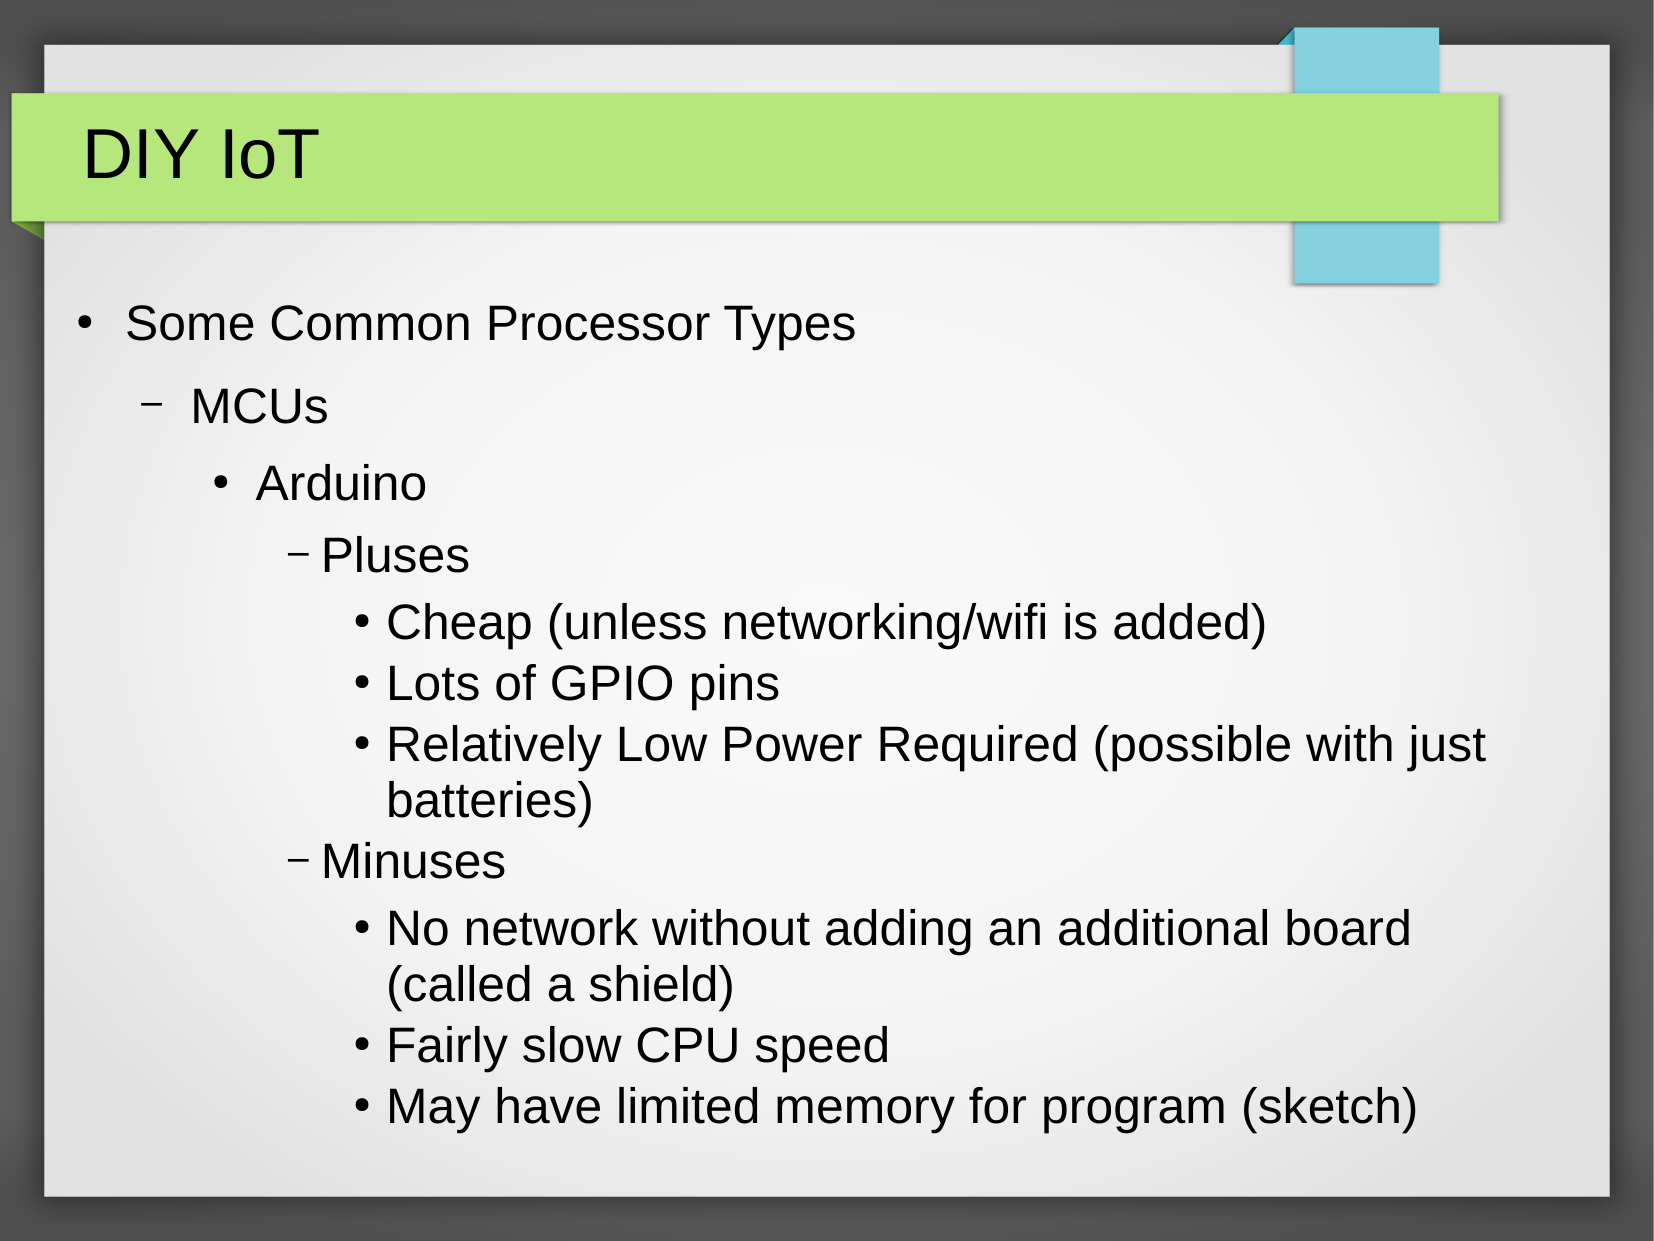

# DIY IoT
Some Common Processor Types
MCUs
Arduino
Pluses
Cheap (unless networking/wifi is added)
Lots of GPIO pins
Relatively Low Power Required (possible with just batteries)
Minuses
No network without adding an additional board (called a shield)
Fairly slow CPU speed
May have limited memory for program (sketch)